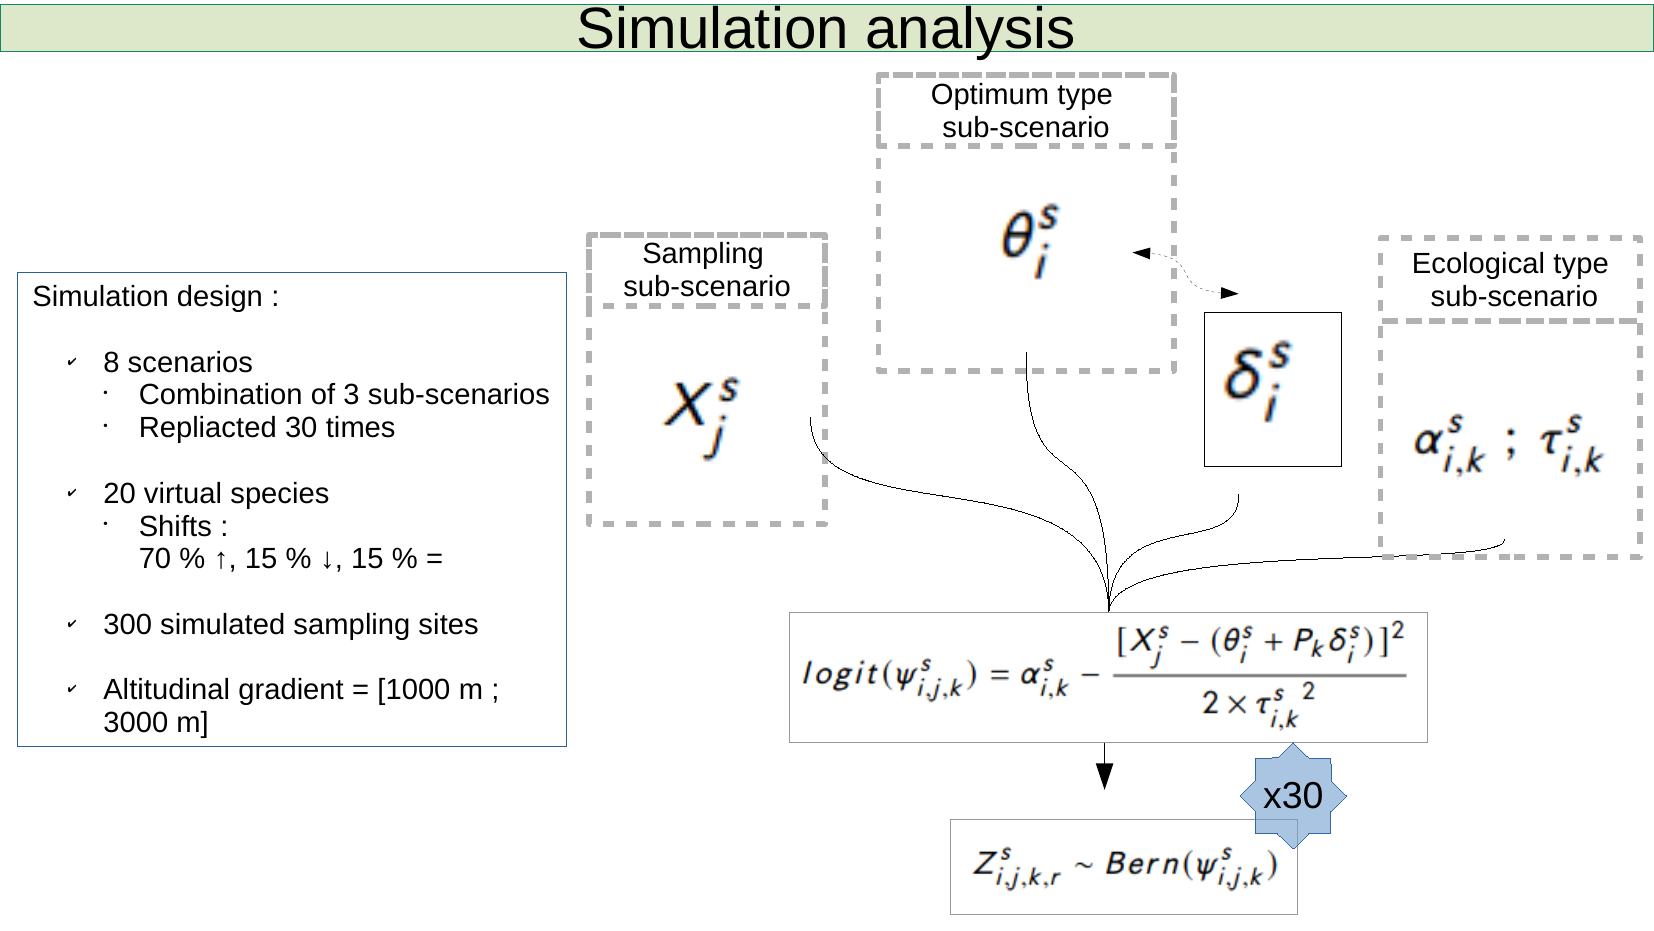

Simulation analysis
Optimum type
sub-scenario
Sampling
sub-scenario
Ecological type
 sub-scenario
Simulation design :
8 scenarios
Combination of 3 sub-scenarios
Repliacted 30 times
20 virtual species
Shifts :
70 % ↑, 15 % ↓, 15 % =
300 simulated sampling sites
Altitudinal gradient = [1000 m ; 3000 m]
x30